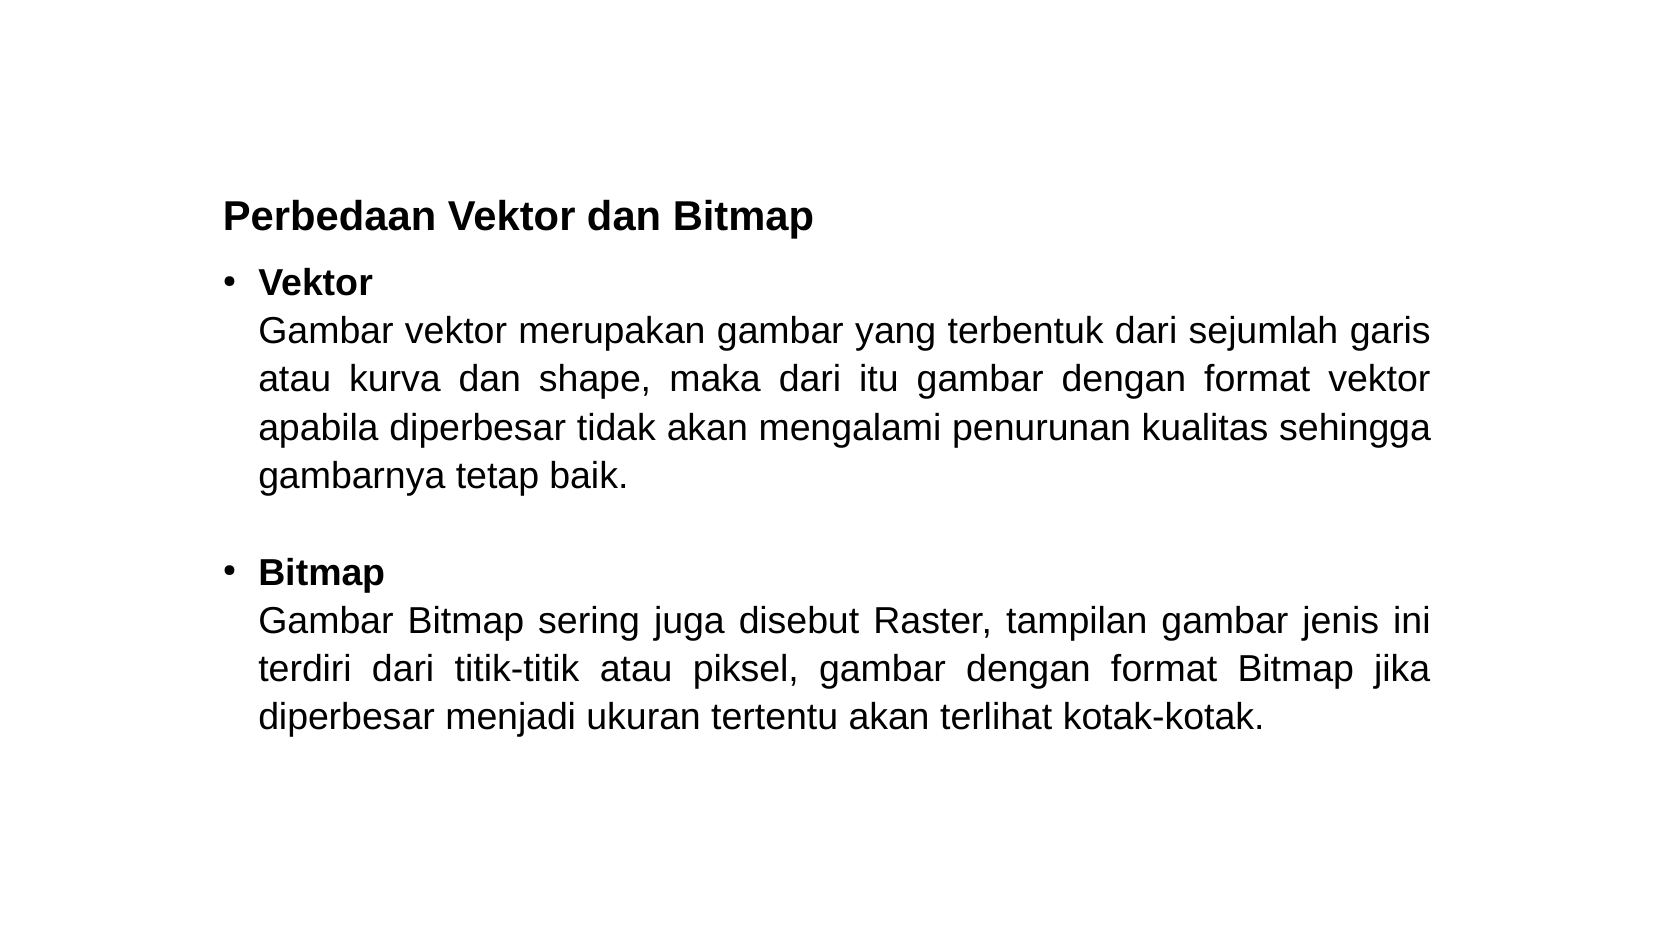

Perbedaan Vektor dan Bitmap
Vektor
Gambar vektor merupakan gambar yang terbentuk dari sejumlah garis atau kurva dan shape, maka dari itu gambar dengan format vektor apabila diperbesar tidak akan mengalami penurunan kualitas sehingga gambarnya tetap baik.
Bitmap
Gambar Bitmap sering juga disebut Raster, tampilan gambar jenis ini terdiri dari titik-titik atau piksel, gambar dengan format Bitmap jika diperbesar menjadi ukuran tertentu akan terlihat kotak-kotak.